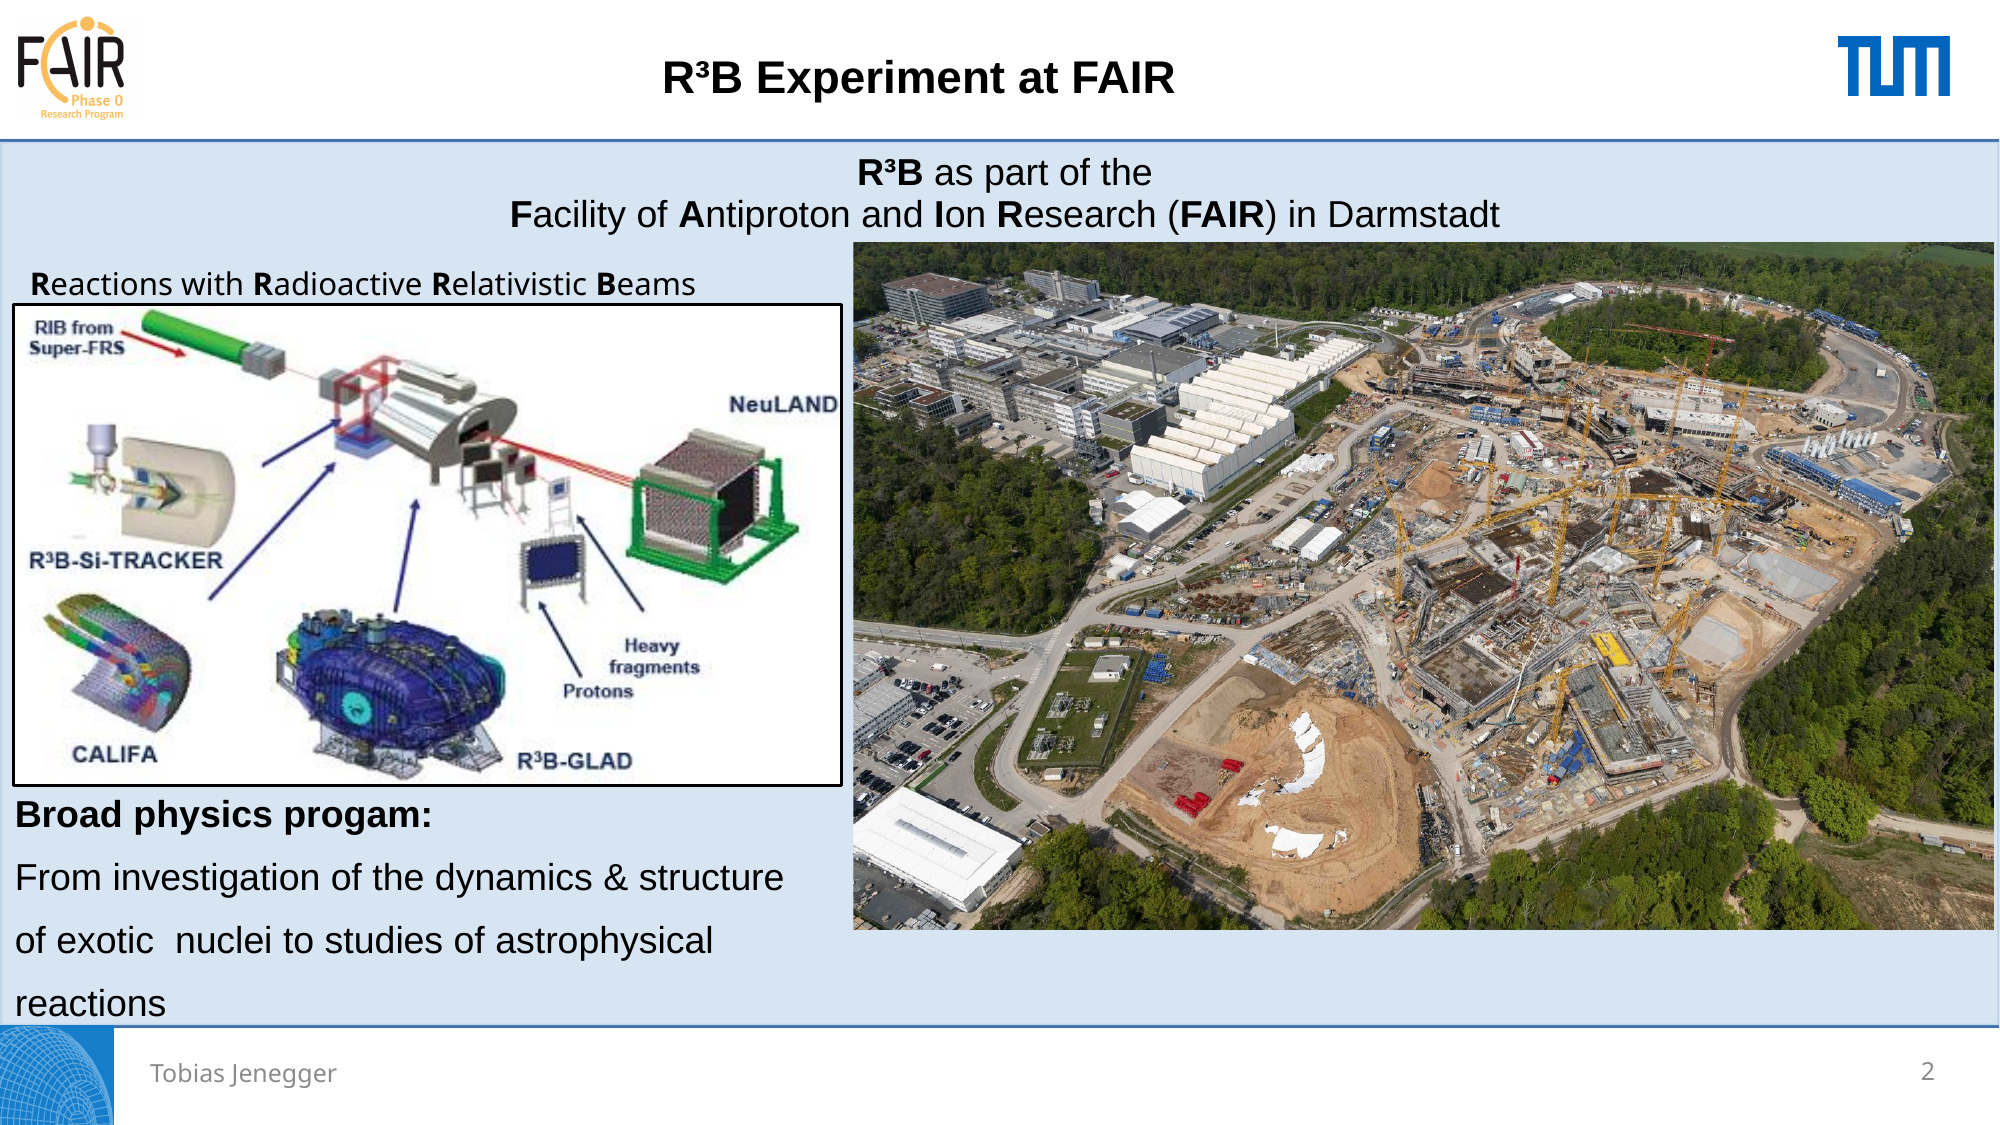

R³B Experiment at FAIR
R³B as part of the
Facility of Antiproton and Ion Research (FAIR) in Darmstadt
Reactions with Radioactive Relativistic Beams
Broad physics progam:
From investigation of the dynamics & structure of exotic nuclei to studies of astrophysical reactions
2